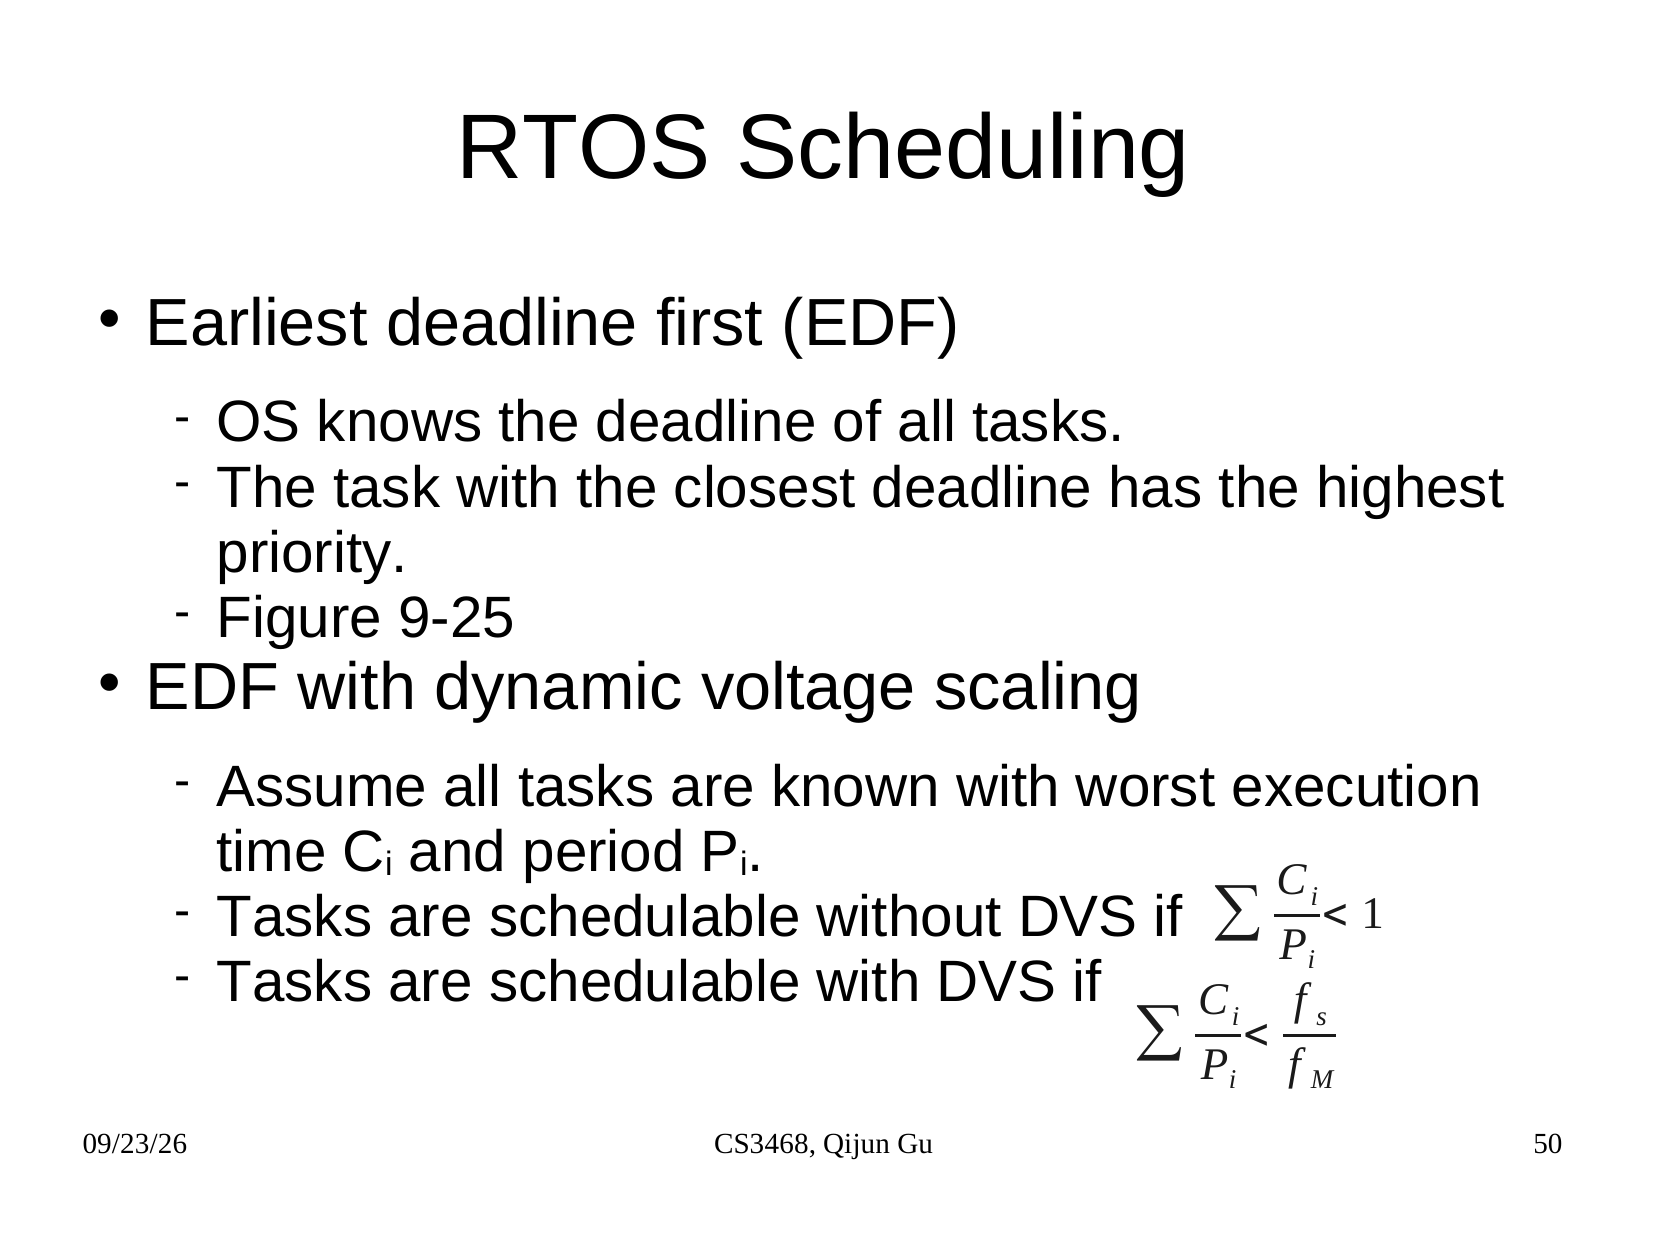

# RTOS Scheduling
Earliest deadline first (EDF)
OS knows the deadline of all tasks.
The task with the closest deadline has the highest priority.
Figure 9-25
EDF with dynamic voltage scaling
Assume all tasks are known with worst execution time Ci and period Pi.
Tasks are schedulable without DVS if
Tasks are schedulable with DVS if
CS3468, Qijun Gu
50